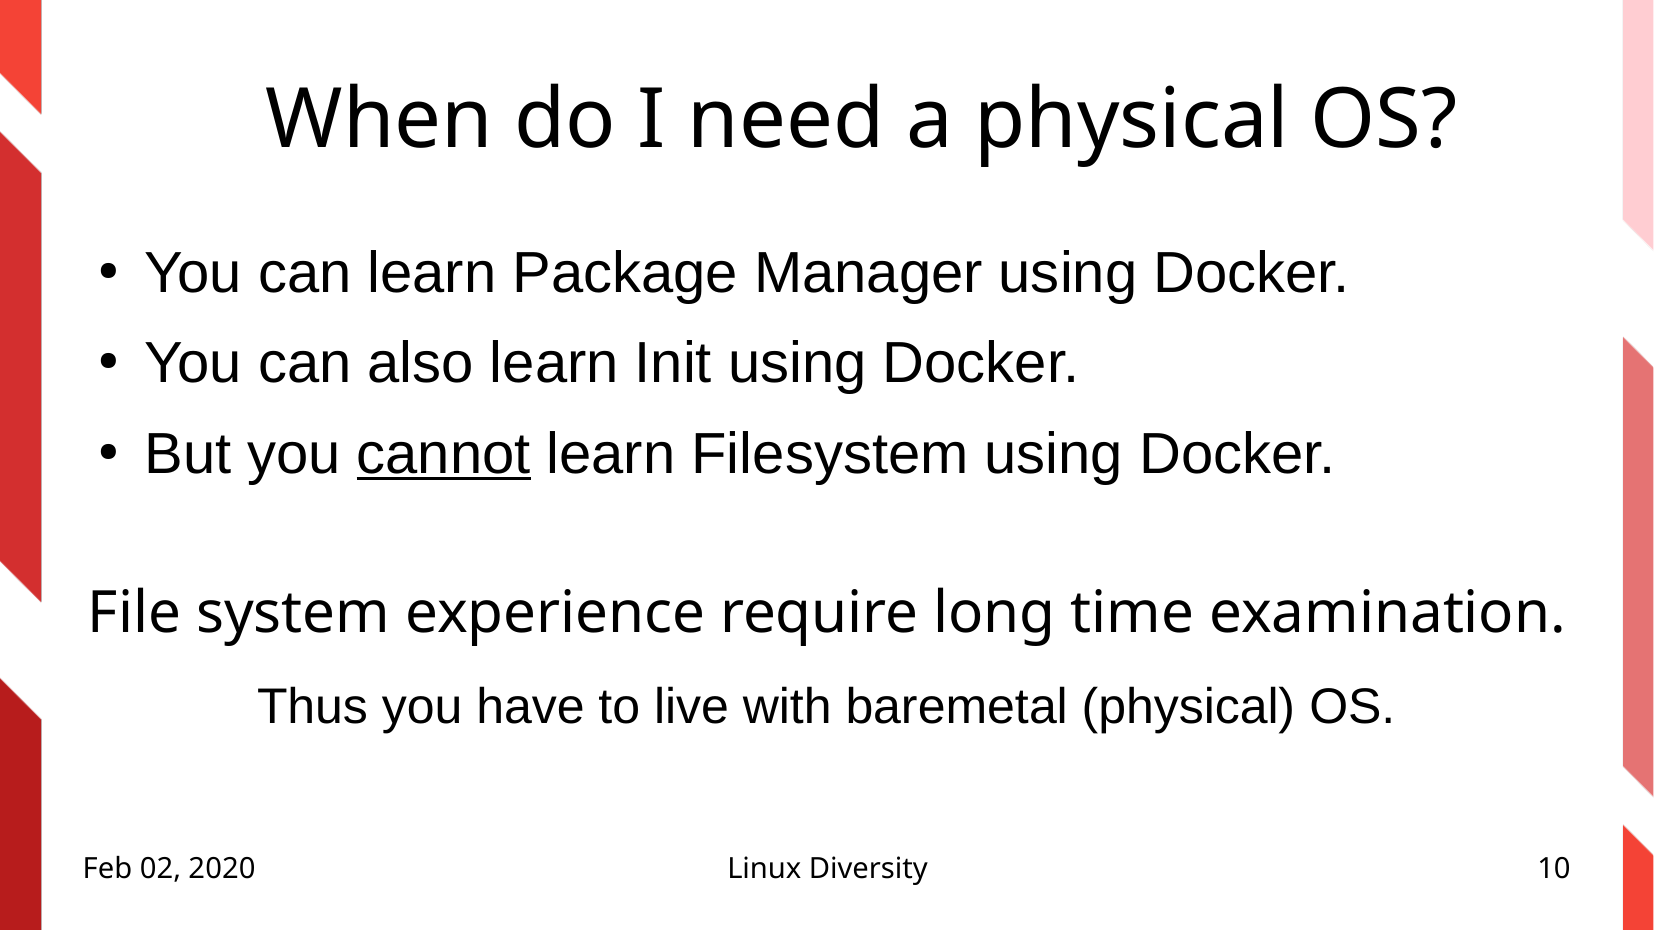

# When do I need a physical OS?
You can learn Package Manager using Docker.
You can also learn Init using Docker.
But you cannot learn Filesystem using Docker.
File system experience require long time examination.
Thus you have to live with baremetal (physical) OS.
Feb 02, 2020
Linux Diversity
10